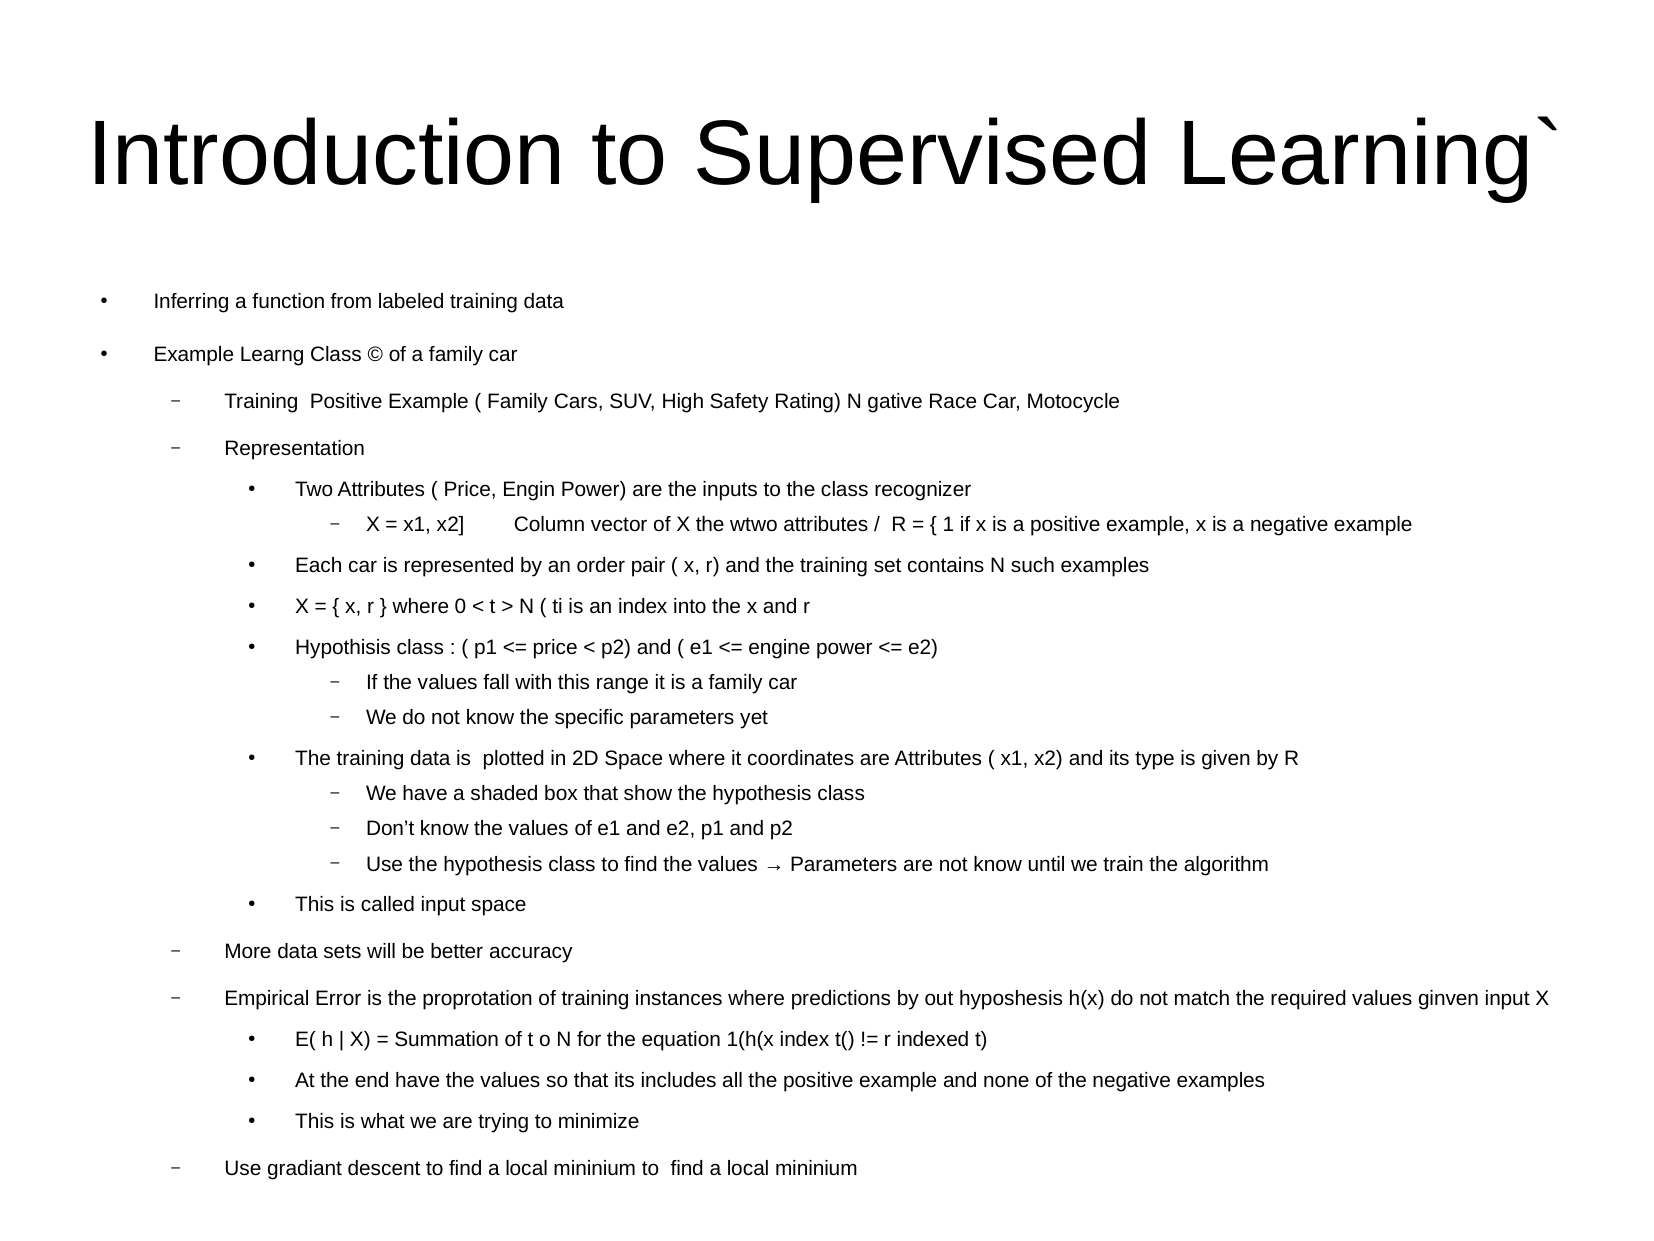

# Introduction to Supervised Learning`
Inferring a function from labeled training data
Example Learng Class © of a family car
Training Positive Example ( Family Cars, SUV, High Safety Rating) N gative Race Car, Motocycle
Representation
Two Attributes ( Price, Engin Power) are the inputs to the class recognizer
X = x1, x2]	Column vector of X the wtwo attributes / R = { 1 if x is a positive example, x is a negative example
Each car is represented by an order pair ( x, r) and the training set contains N such examples
X = { x, r } where 0 < t > N ( ti is an index into the x and r
Hypothisis class : ( p1 <= price < p2) and ( e1 <= engine power <= e2)
If the values fall with this range it is a family car
We do not know the specific parameters yet
The training data is plotted in 2D Space where it coordinates are Attributes ( x1, x2) and its type is given by R
We have a shaded box that show the hypothesis class
Don’t know the values of e1 and e2, p1 and p2
Use the hypothesis class to find the values → Parameters are not know until we train the algorithm
This is called input space
More data sets will be better accuracy
Empirical Error is the proprotation of training instances where predictions by out hyposhesis h(x) do not match the required values ginven input X
E( h | X) = Summation of t o N for the equation 1(h(x index t() != r indexed t)
At the end have the values so that its includes all the positive example and none of the negative examples
This is what we are trying to minimize
Use gradiant descent to find a local mininium to find a local mininium